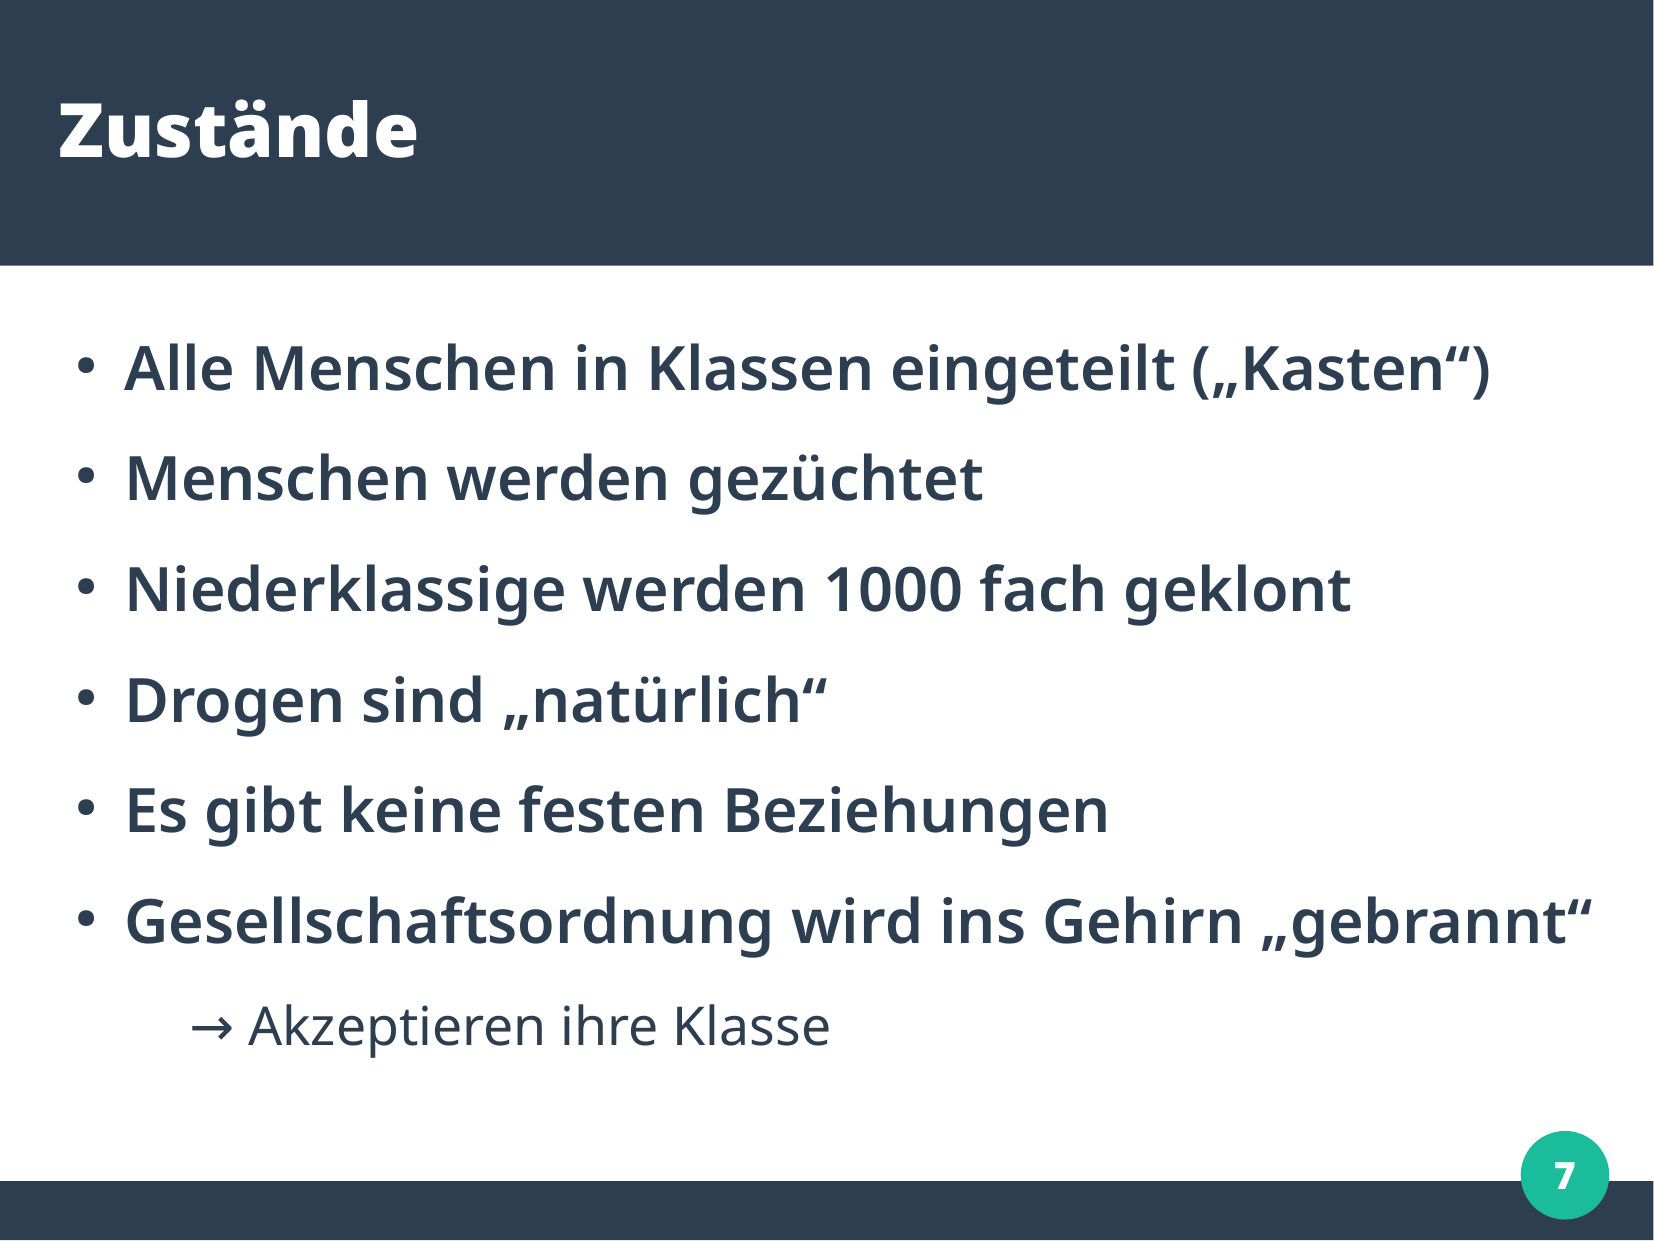

# Zustände
Alle Menschen in Klassen eingeteilt („Kasten“)
Menschen werden gezüchtet
Niederklassige werden 1000 fach geklont
Drogen sind „natürlich“
Es gibt keine festen Beziehungen
Gesellschaftsordnung wird ins Gehirn „gebrannt“
→ Akzeptieren ihre Klasse
7